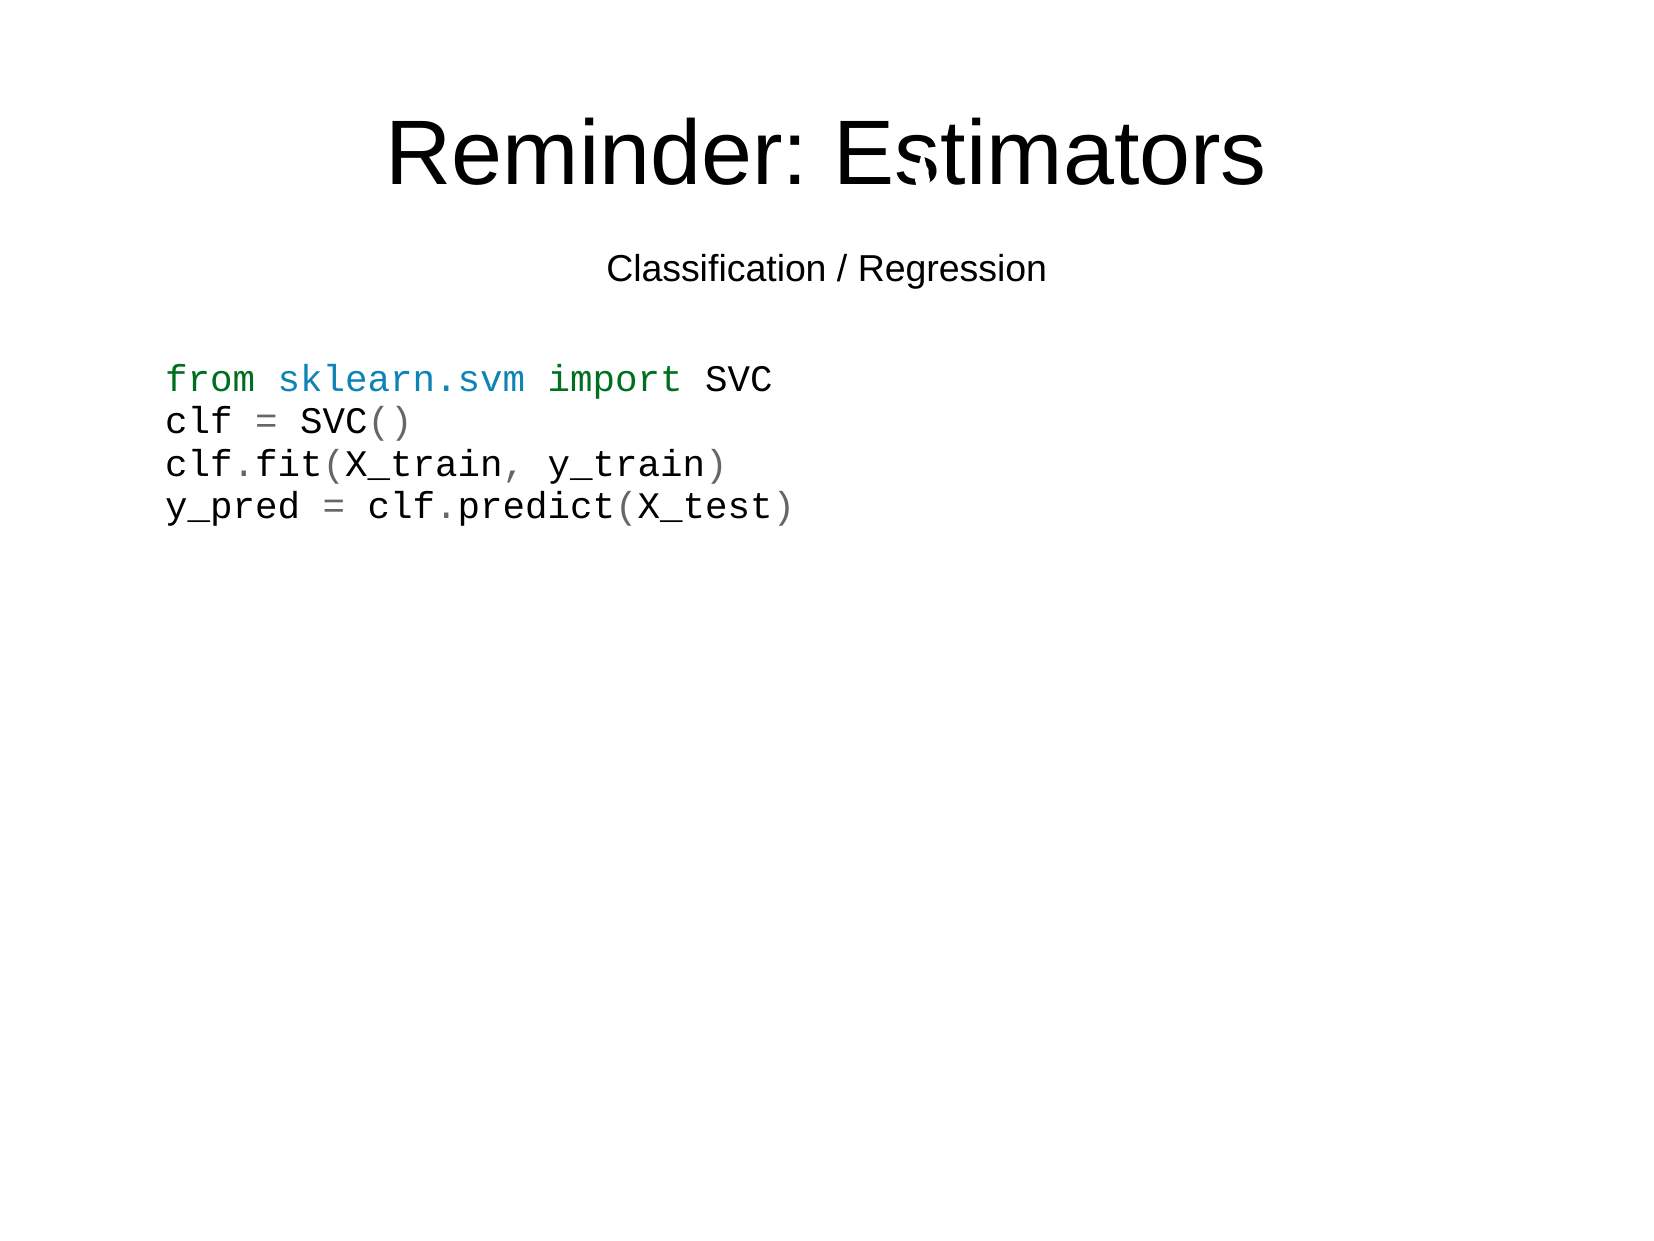

# Reminder: Estimators
Classification / Regression
from sklearn.svm import SVC
clf = SVC()
clf.fit(X_train, y_train)
y_pred = clf.predict(X_test)